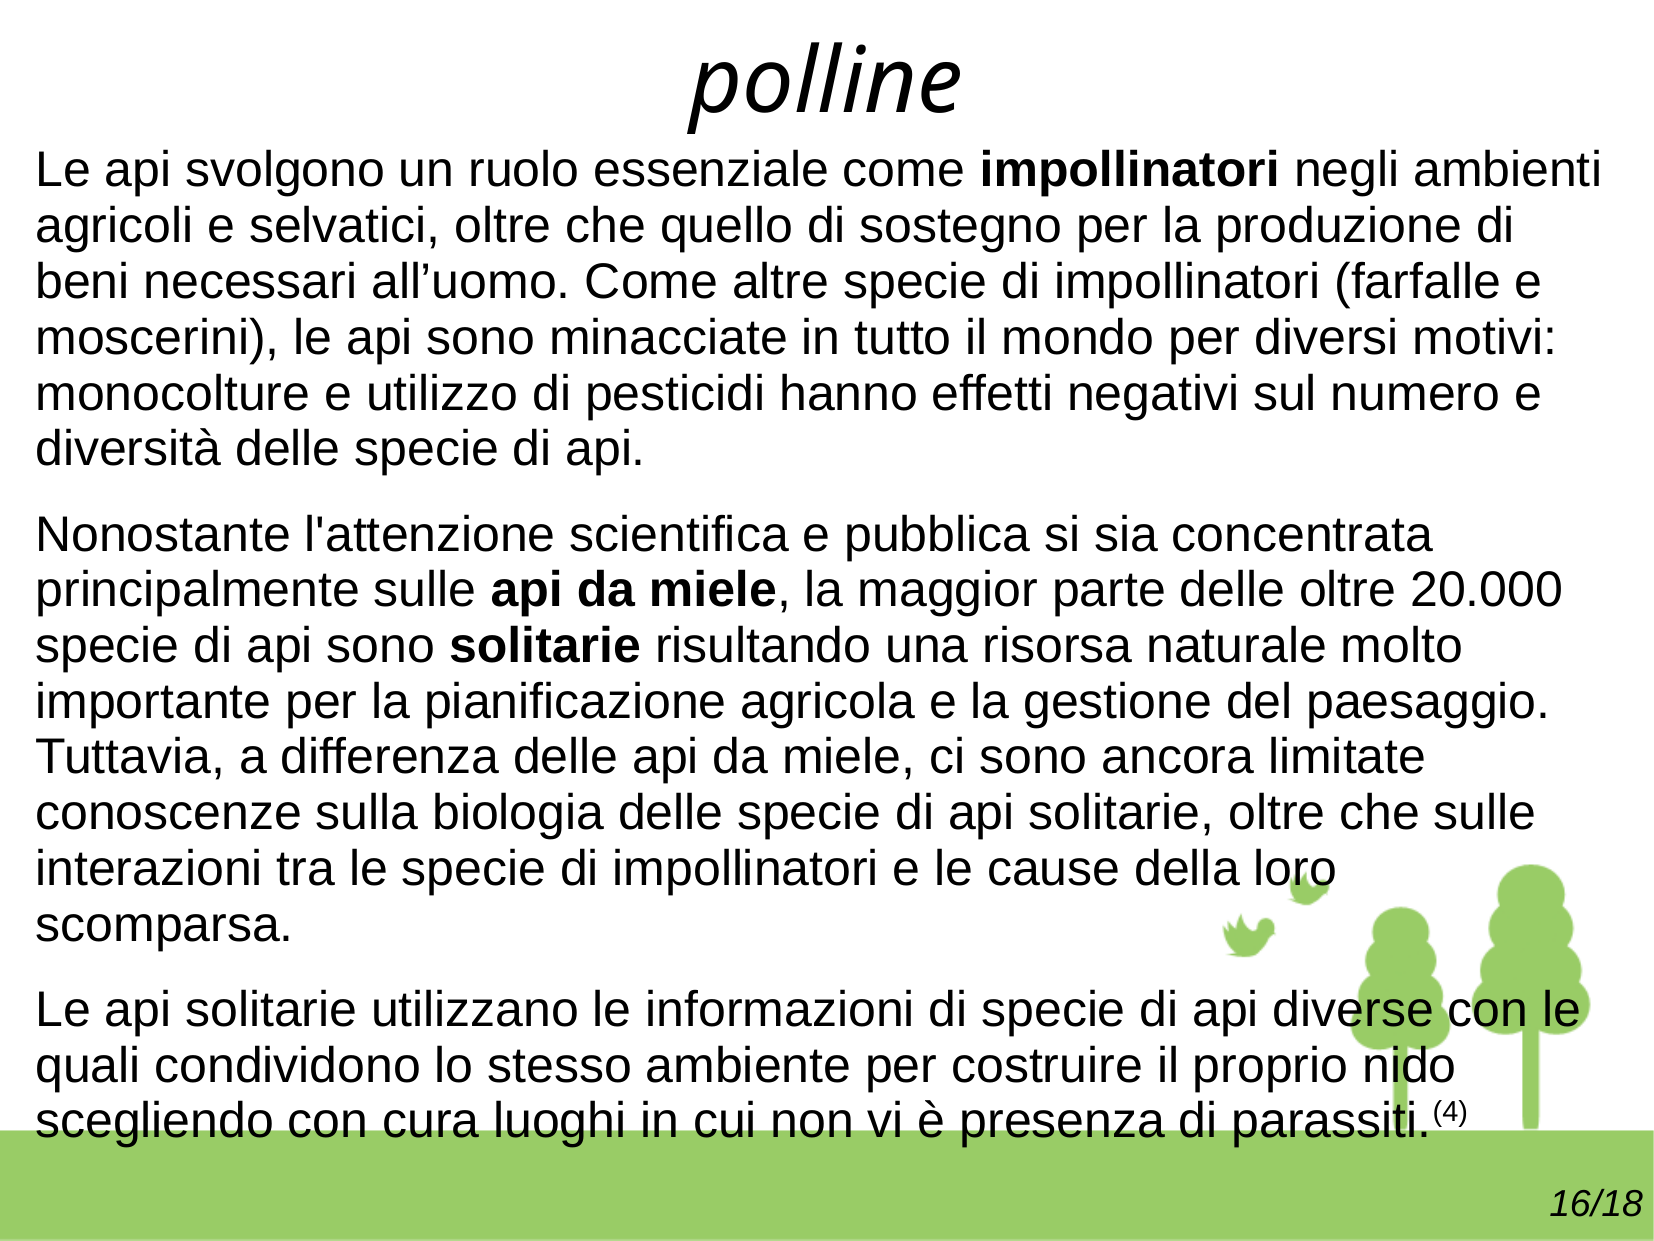

# polline
Le api svolgono un ruolo essenziale come impollinatori negli ambienti agricoli e selvatici, oltre che quello di sostegno per la produzione di beni necessari all’uomo. Come altre specie di impollinatori (farfalle e moscerini), le api sono minacciate in tutto il mondo per diversi motivi: monocolture e utilizzo di pesticidi hanno effetti negativi sul numero e diversità delle specie di api.
Nonostante l'attenzione scientifica e pubblica si sia concentrata principalmente sulle api da miele, la maggior parte delle oltre 20.000 specie di api sono solitarie risultando una risorsa naturale molto importante per la pianificazione agricola e la gestione del paesaggio. Tuttavia, a differenza delle api da miele, ci sono ancora limitate conoscenze sulla biologia delle specie di api solitarie, oltre che sulle interazioni tra le specie di impollinatori e le cause della loro scomparsa.
Le api solitarie utilizzano le informazioni di specie di api diverse con le quali condividono lo stesso ambiente per costruire il proprio nido scegliendo con cura luoghi in cui non vi è presenza di parassiti.(4)